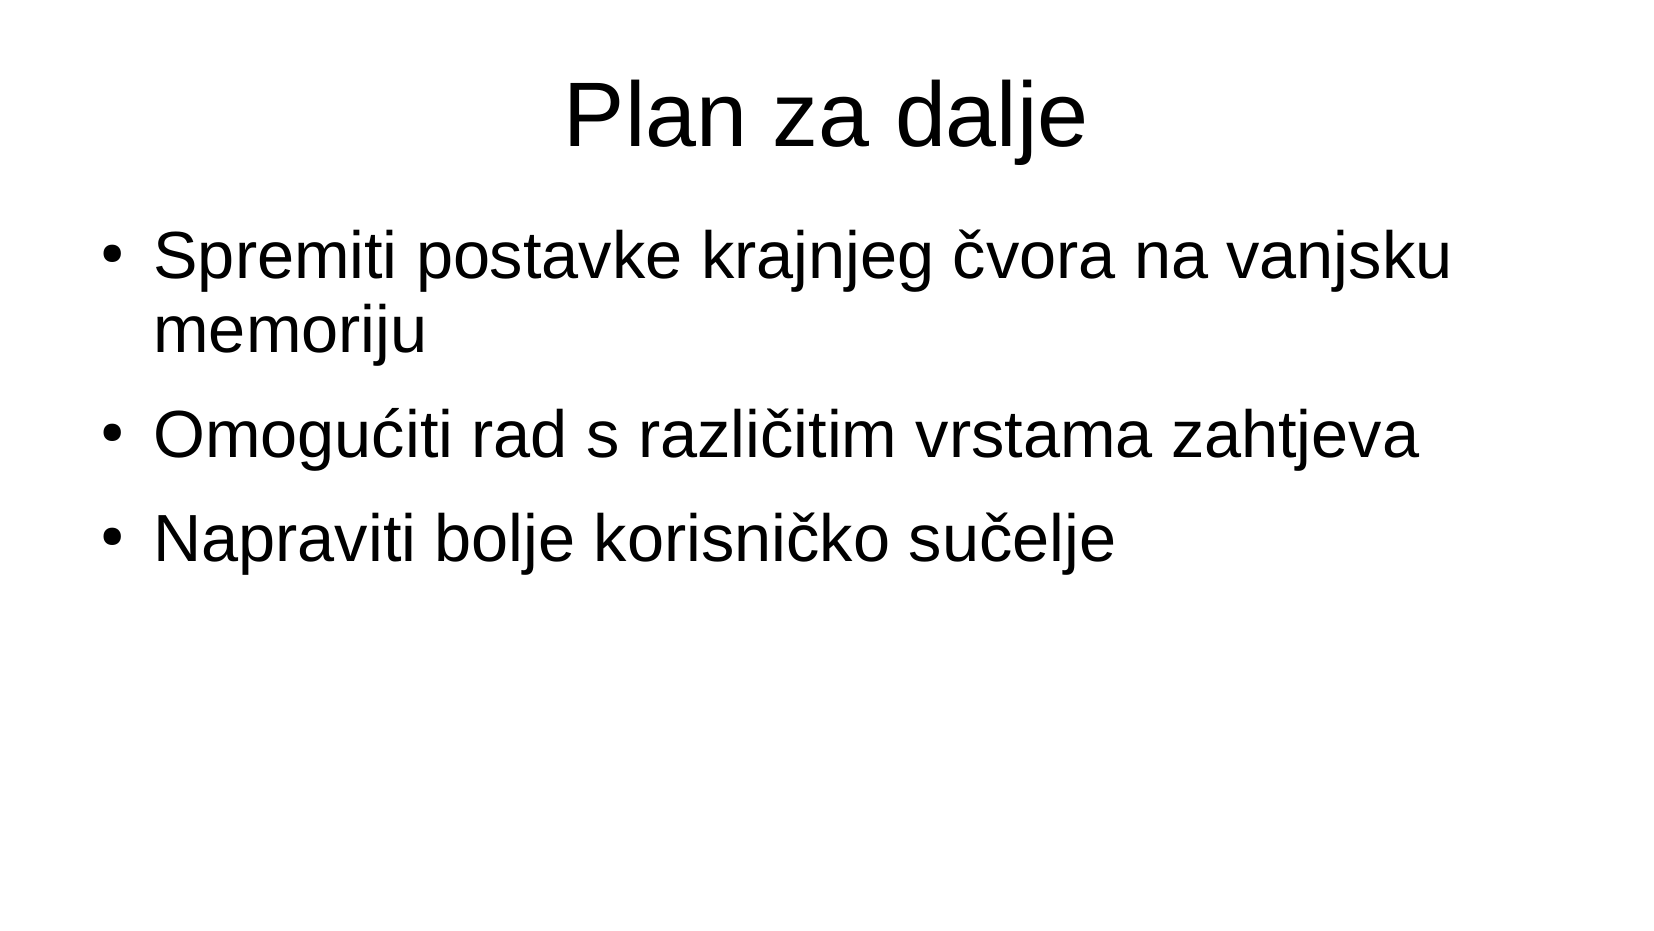

# Plan za dalje
Spremiti postavke krajnjeg čvora na vanjsku memoriju
Omogućiti rad s različitim vrstama zahtjeva
Napraviti bolje korisničko sučelje